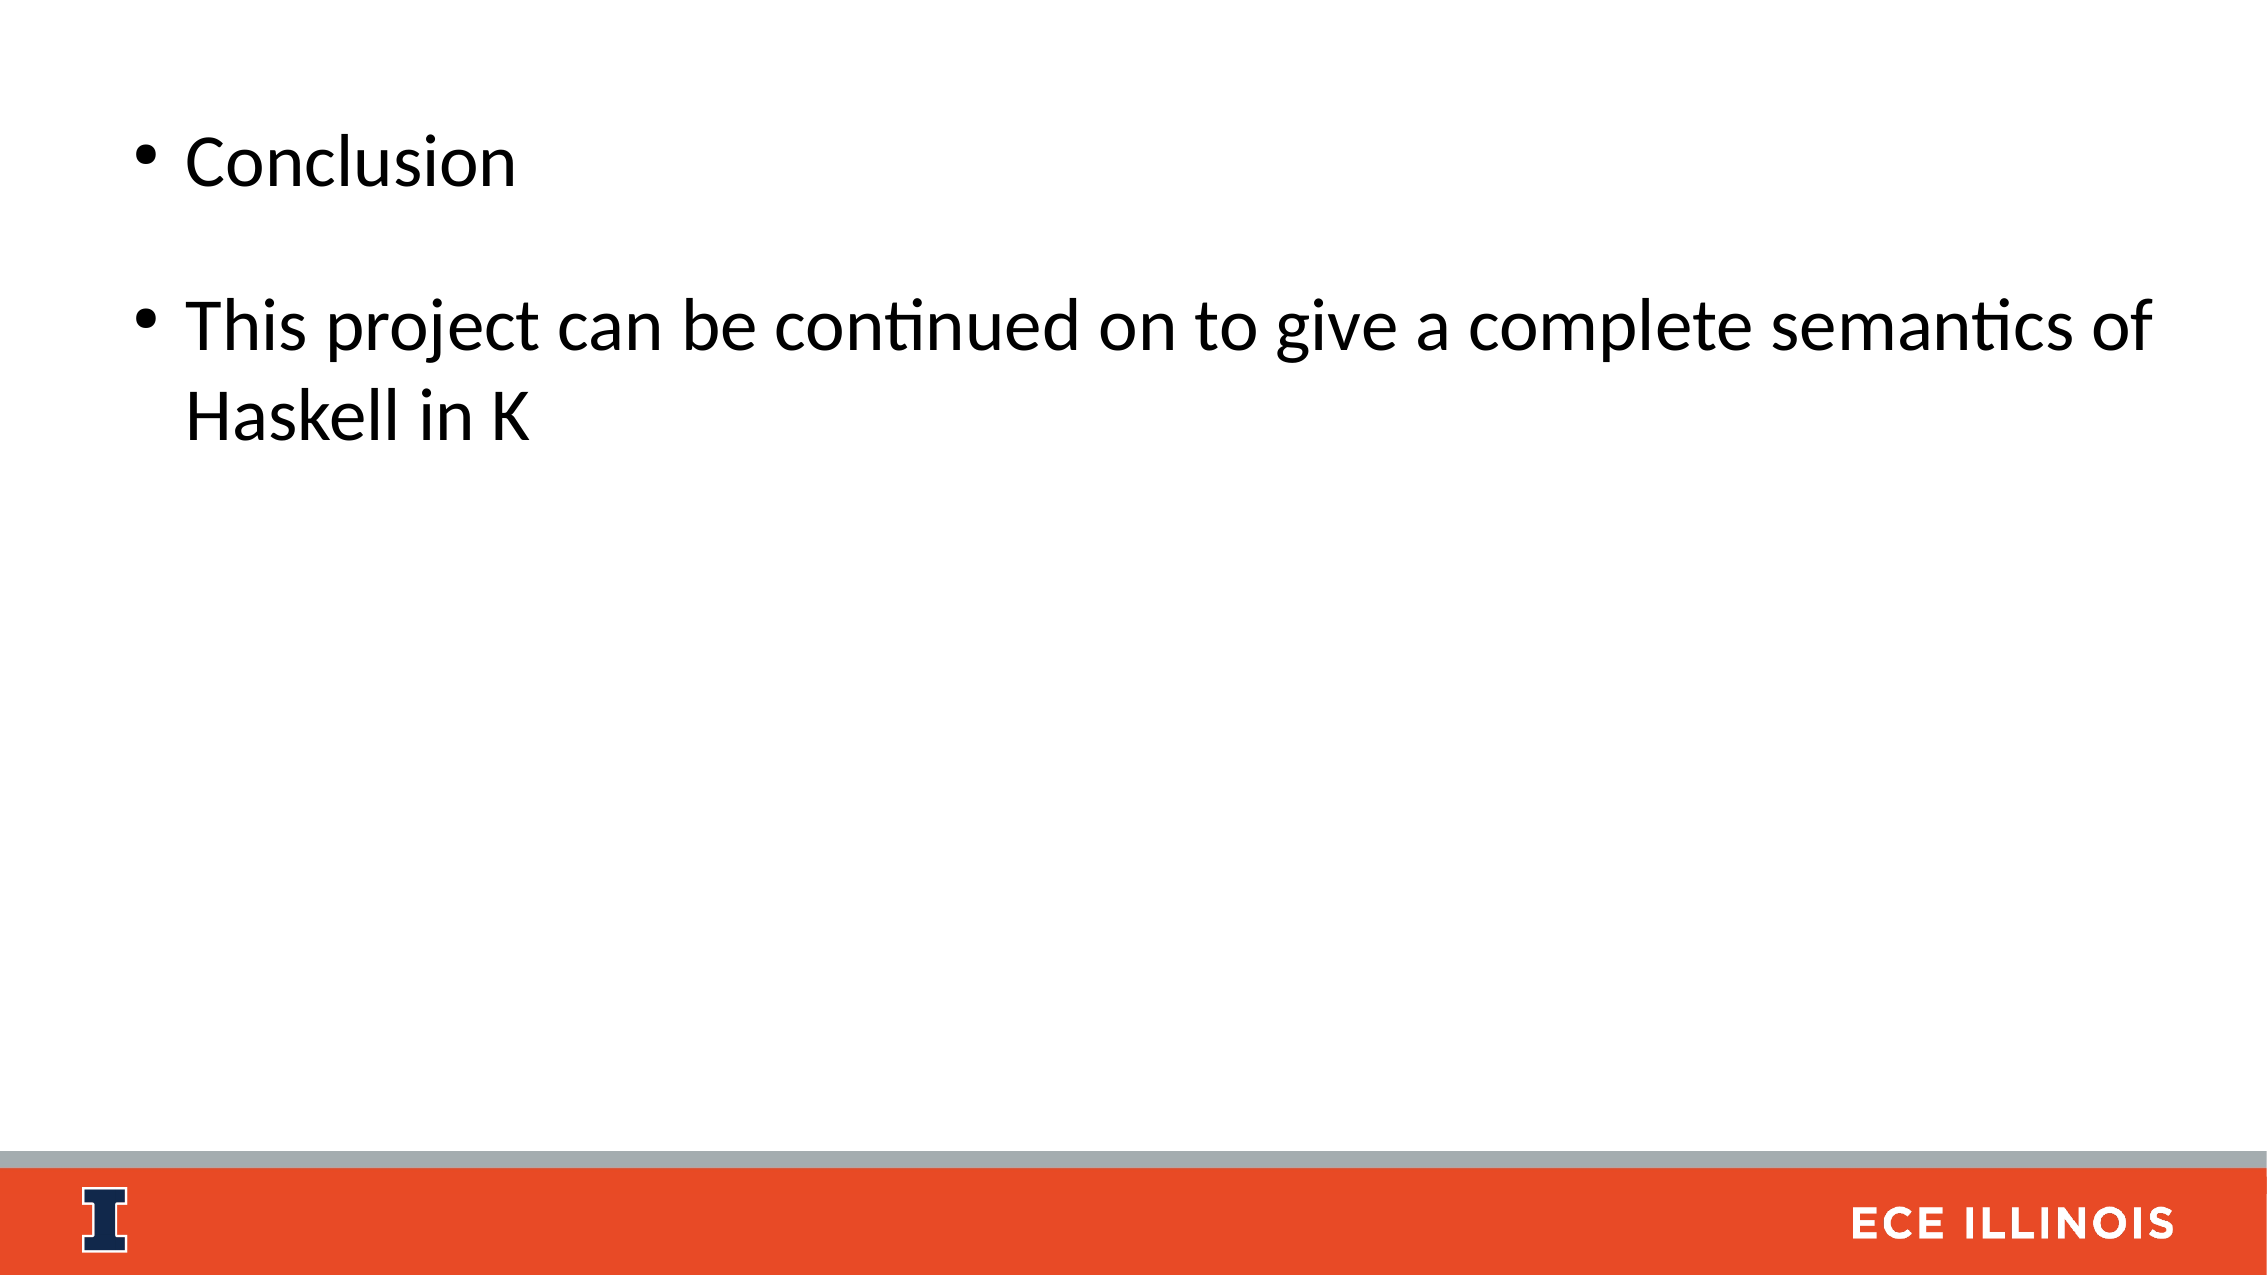

Conclusion
# This project can be continued on to give a complete semantics of Haskell in K